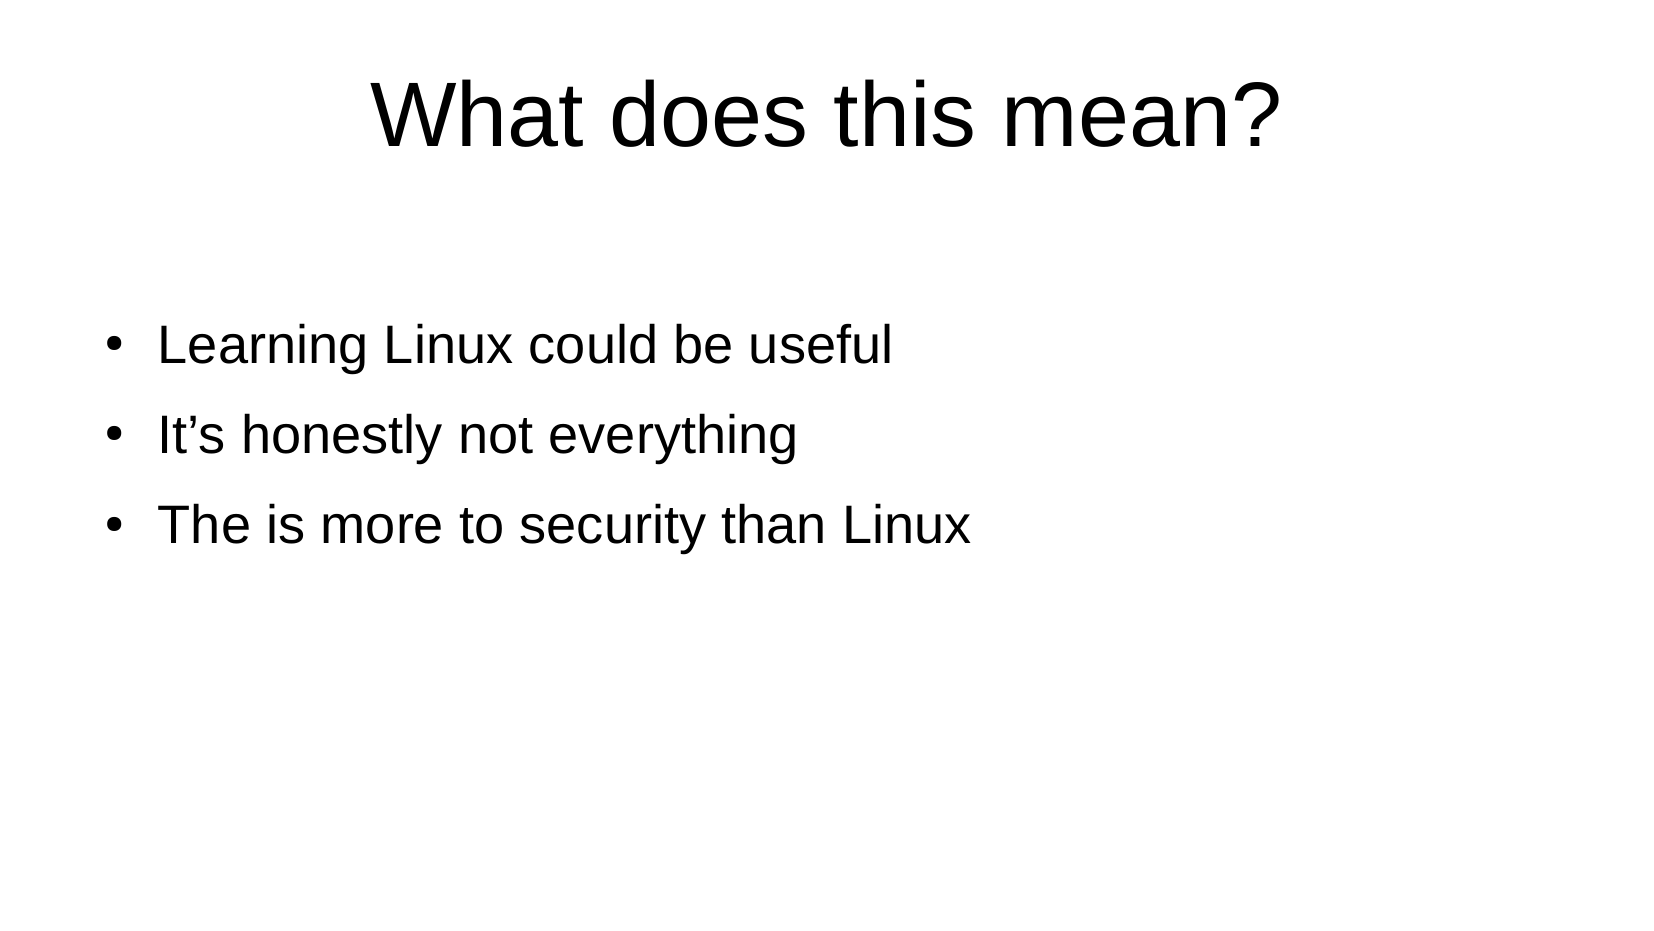

# What does this mean?
Learning Linux could be useful
It’s honestly not everything
The is more to security than Linux